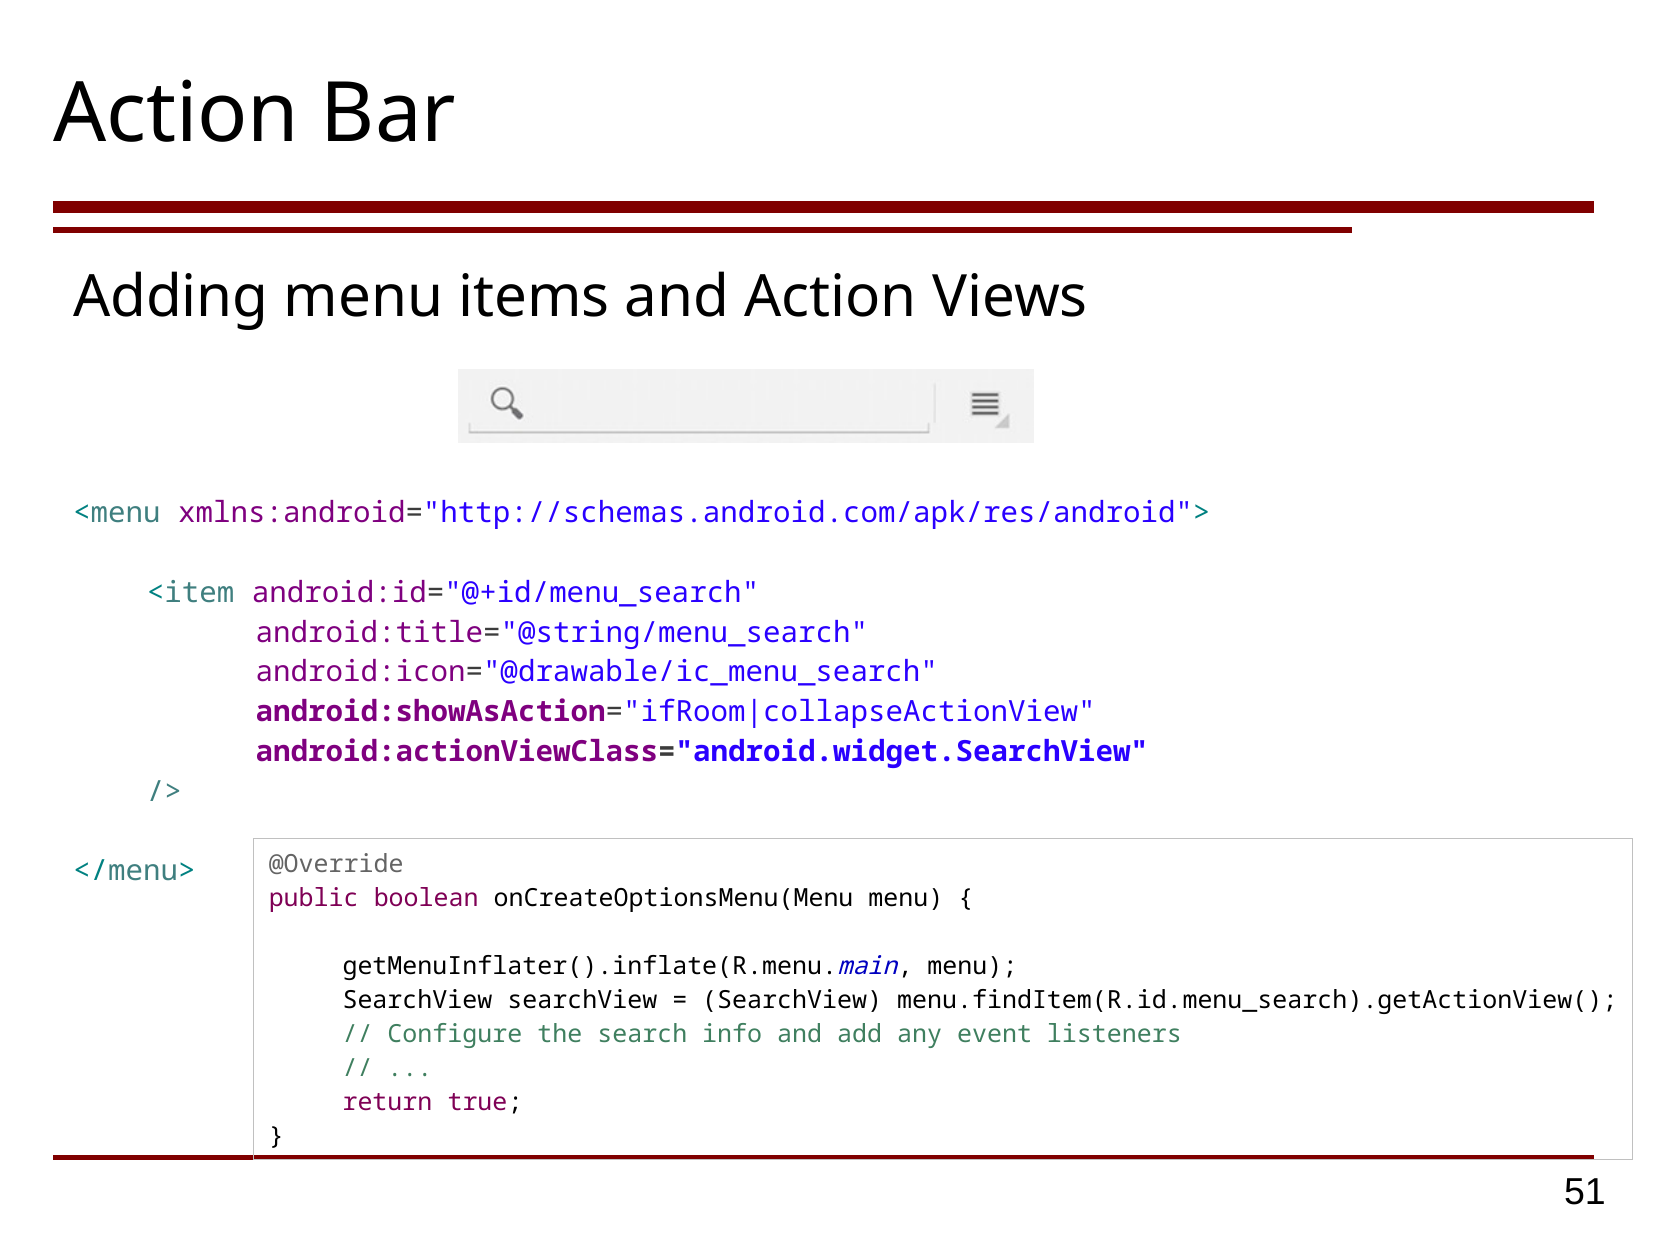

# Action Bar
Adding menu items and Action Views
<menu xmlns:android="http://schemas.android.com/apk/res/android">
	<item android:id="@+id/menu_search"
		 android:title="@string/menu_search"
		 android:icon="@drawable/ic_menu_search"
		 android:showAsAction="ifRoom|collapseActionView"
		 android:actionViewClass="android.widget.SearchView"
	/>
</menu>
@Override
public boolean onCreateOptionsMenu(Menu menu) {
	getMenuInflater().inflate(R.menu.main, menu);
	SearchView searchView = (SearchView) menu.findItem(R.id.menu_search).getActionView();
	// Configure the search info and add any event listeners
	// ...
	return true;
}